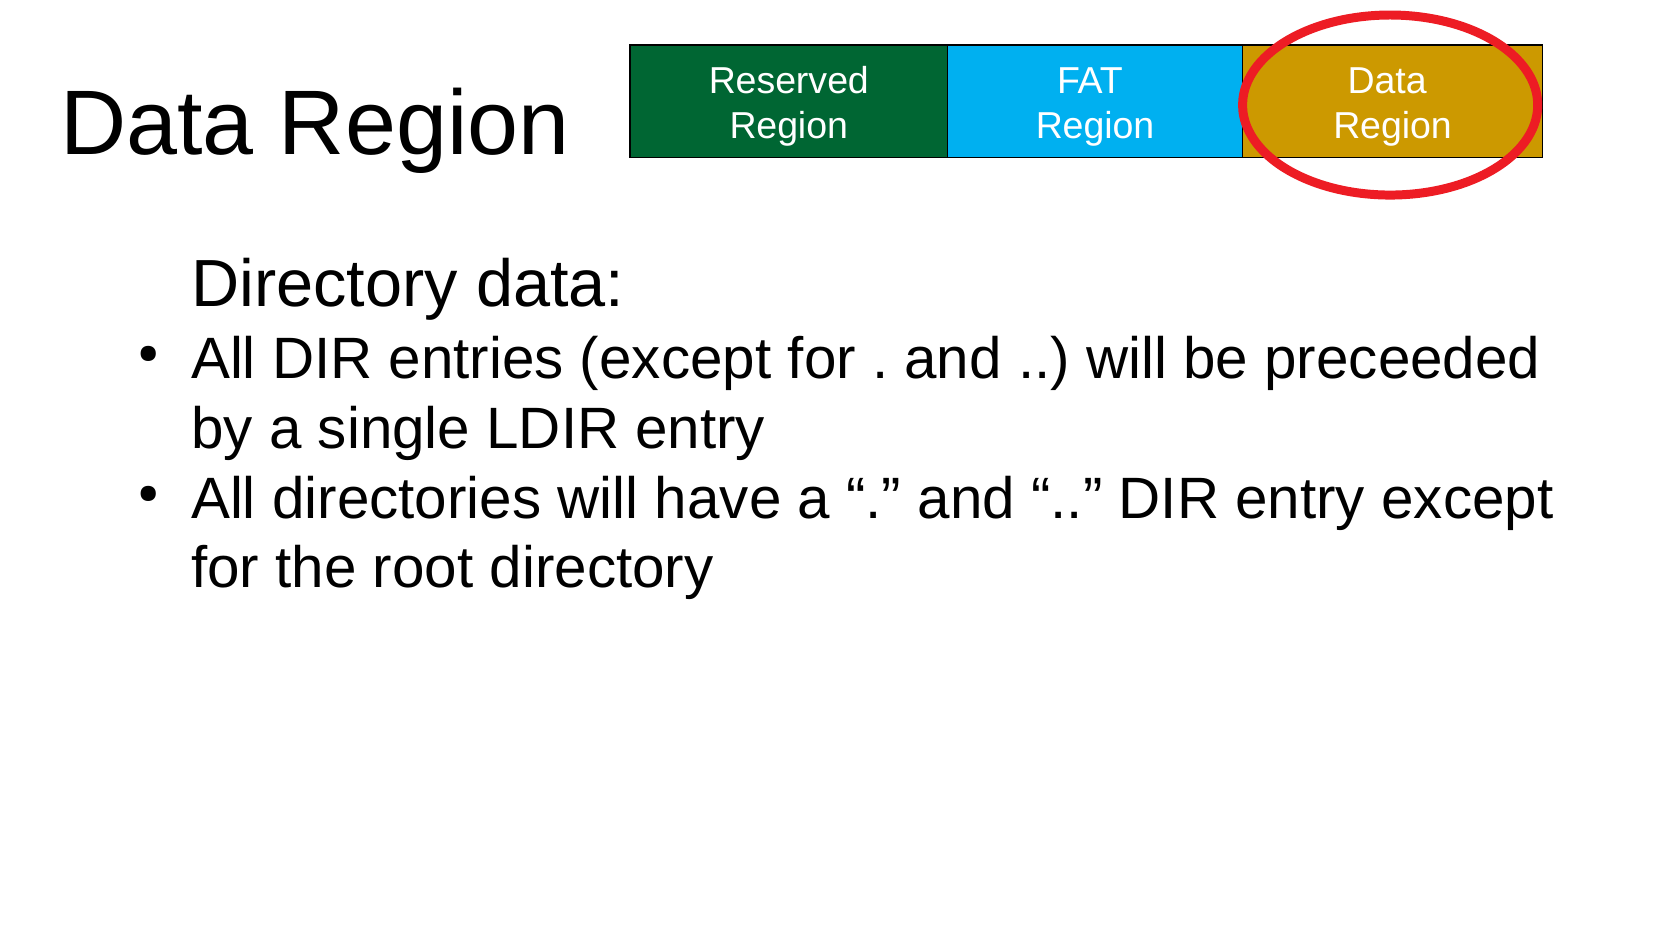

# Data Region
Reserved
Region
FAT
Region
Data
Region
Directory data:
All DIR entries (except for . and ..) will be preceeded by a single LDIR entry
All directories will have a “.” and “..” DIR entry except for the root directory